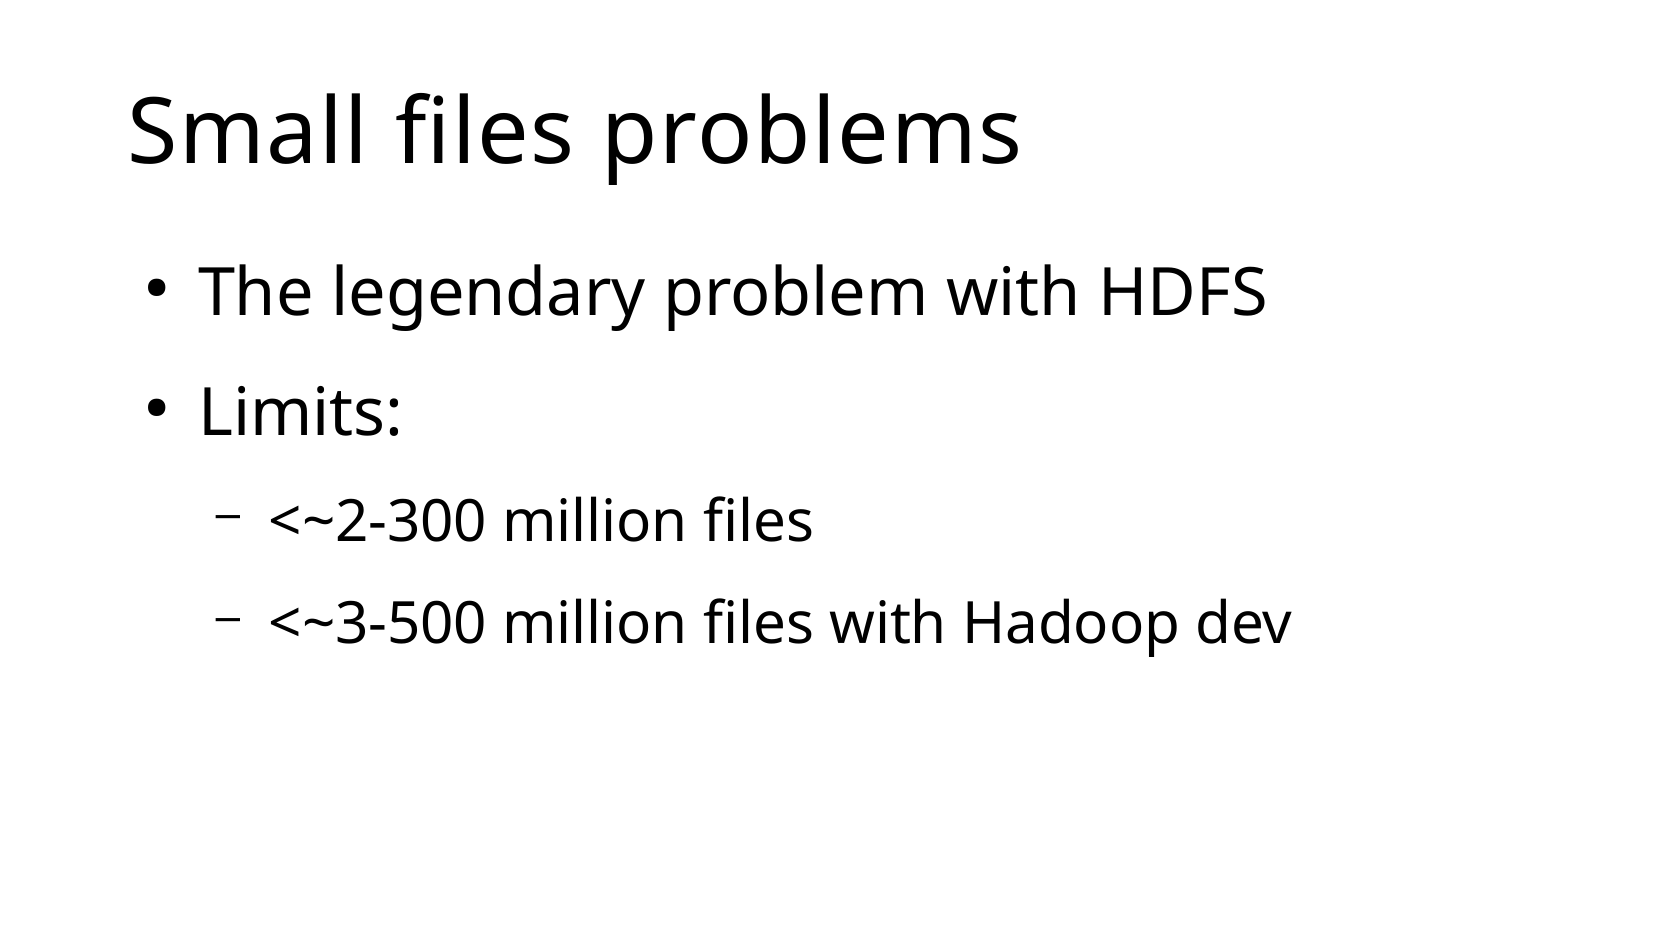

# Small files problems
The legendary problem with HDFS
Limits:
<~2-300 million files
<~3-500 million files with Hadoop dev